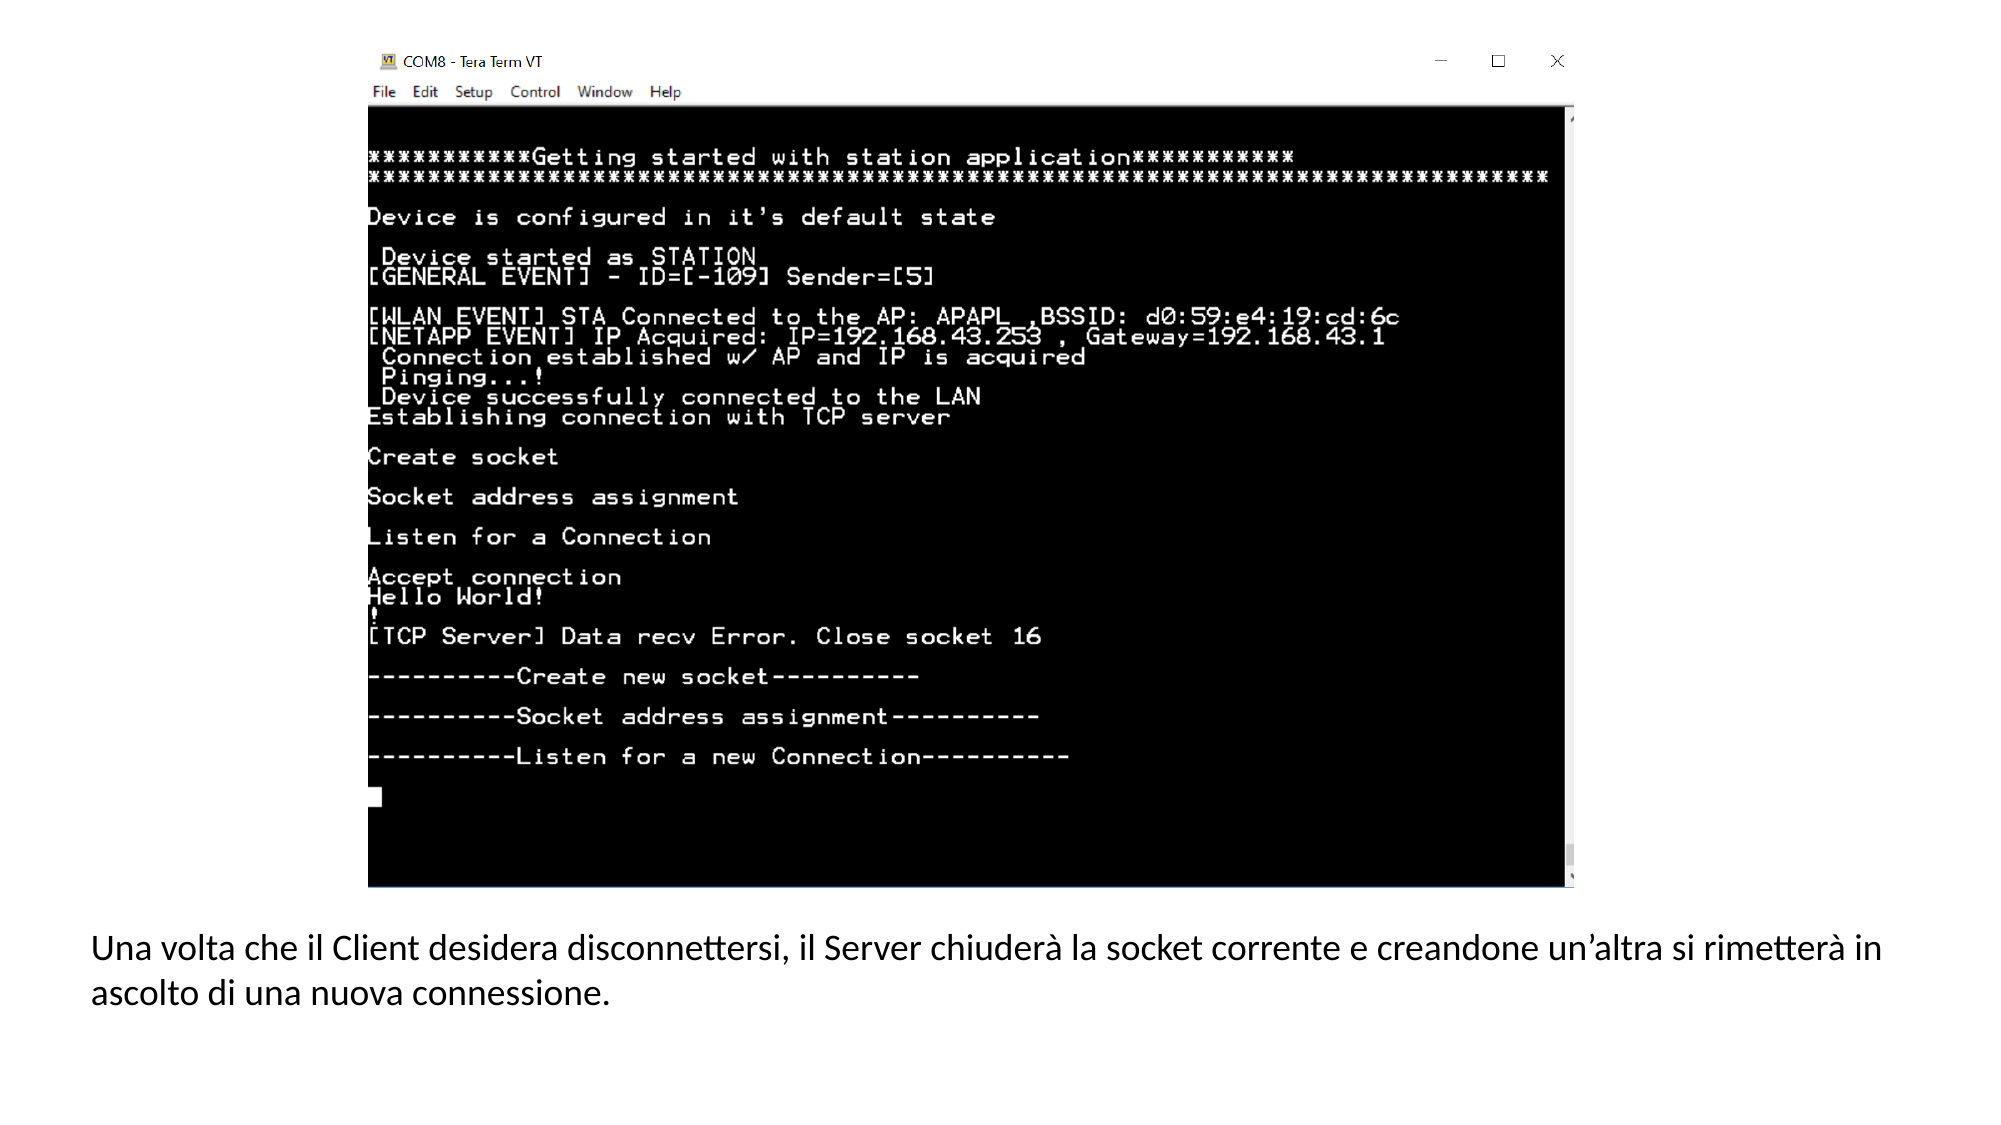

Una volta che il Client desidera disconnettersi, il Server chiuderà la socket corrente e creandone un’altra si rimetterà in ascolto di una nuova connessione.